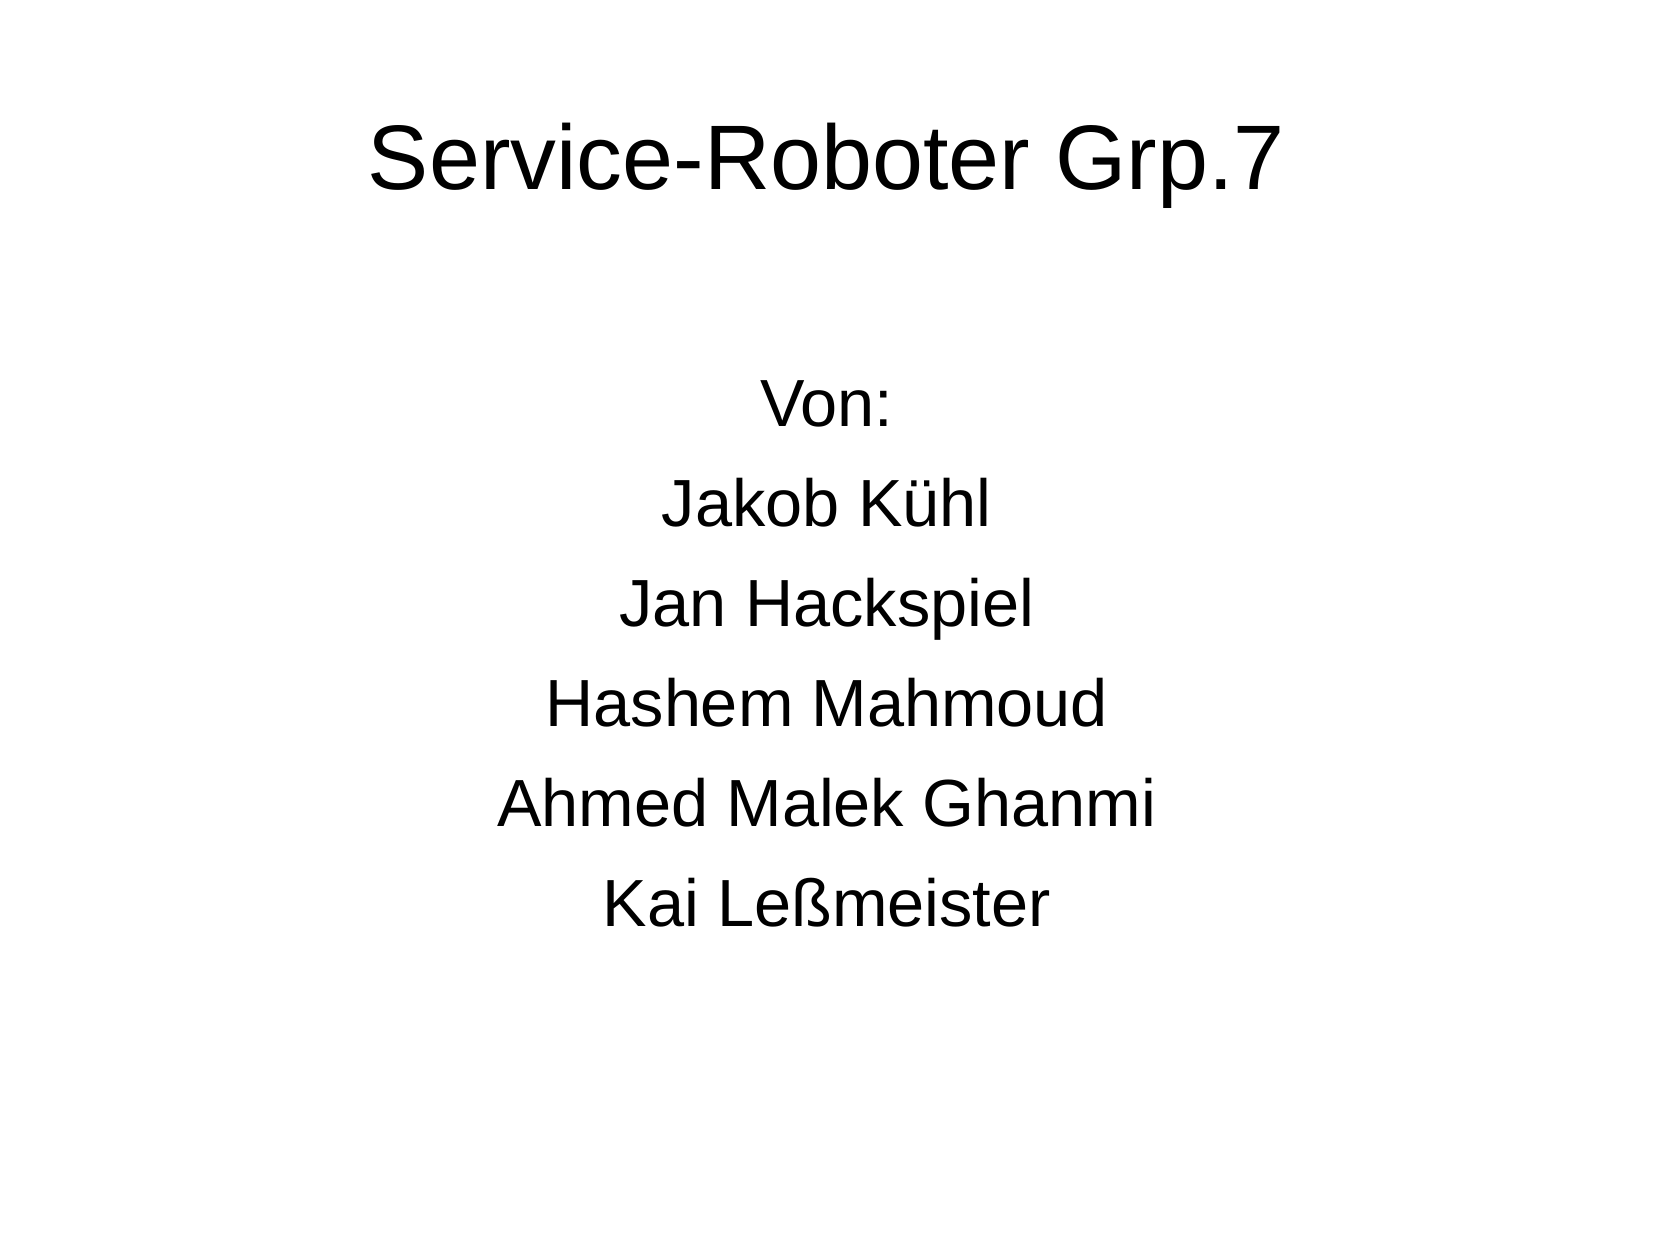

# Service-Roboter Grp.7
Von:
Jakob Kühl
Jan Hackspiel
Hashem Mahmoud
Ahmed Malek Ghanmi
Kai Leßmeister